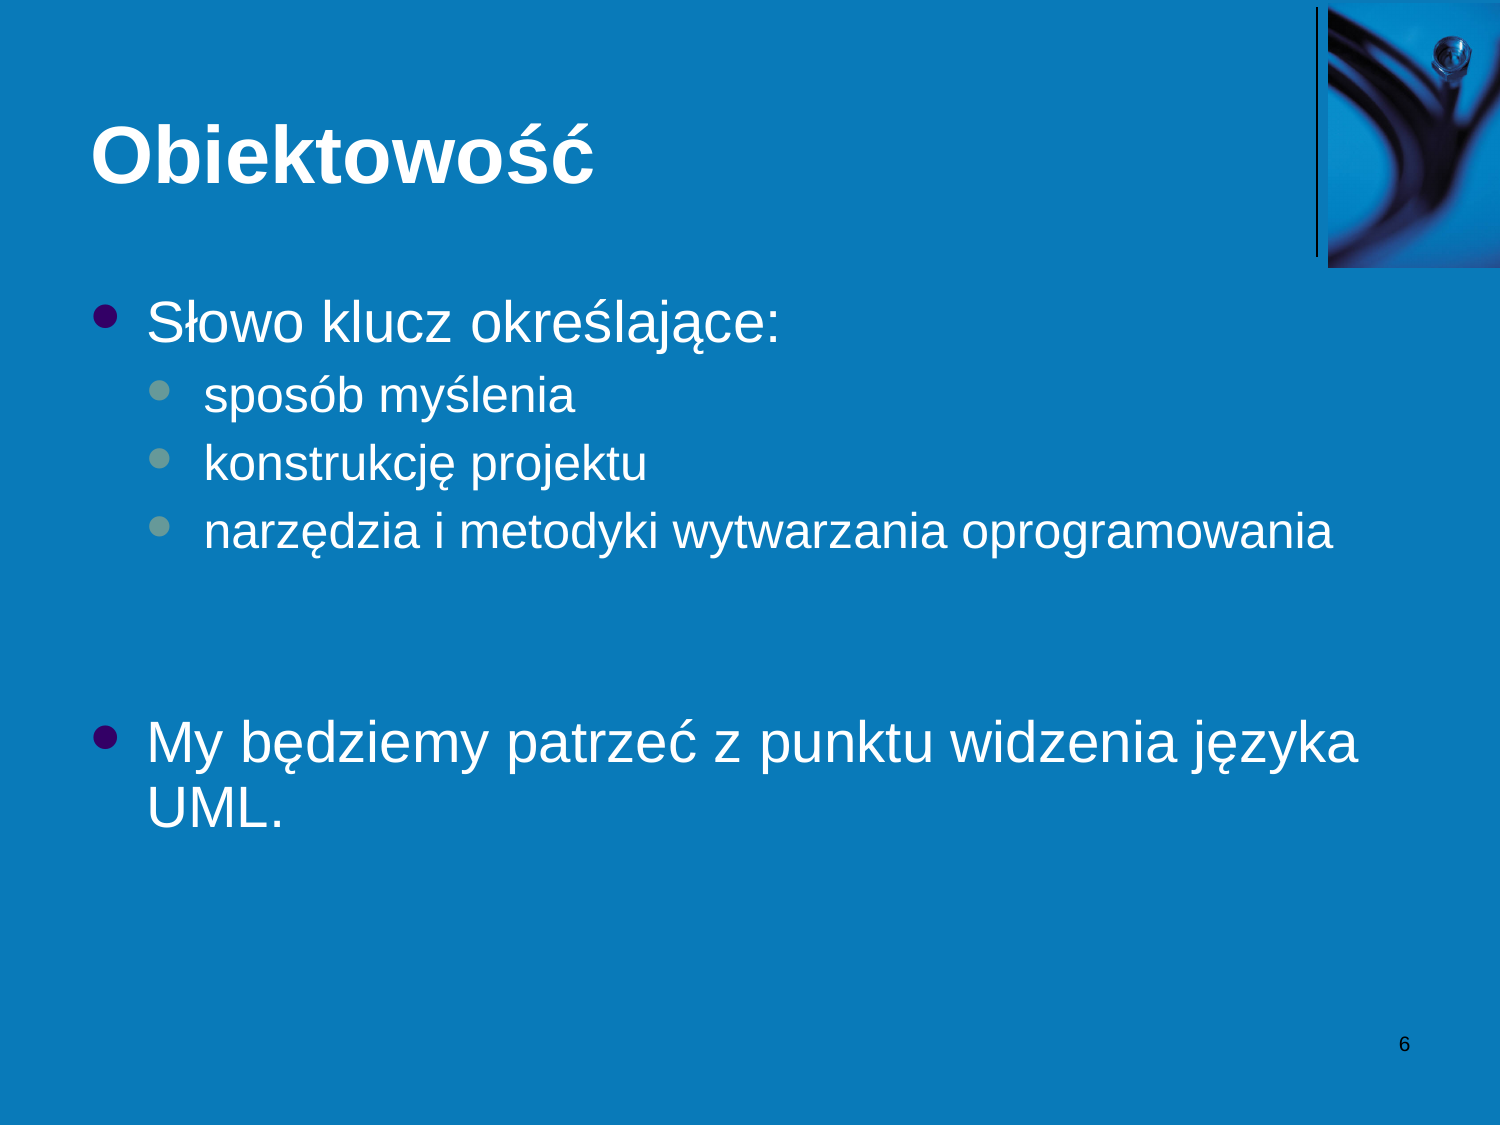

# Obiektowość
Słowo klucz określające:
sposób myślenia
konstrukcję projektu
narzędzia i metodyki wytwarzania oprogramowania
My będziemy patrzeć z punktu widzenia języka UML.
6